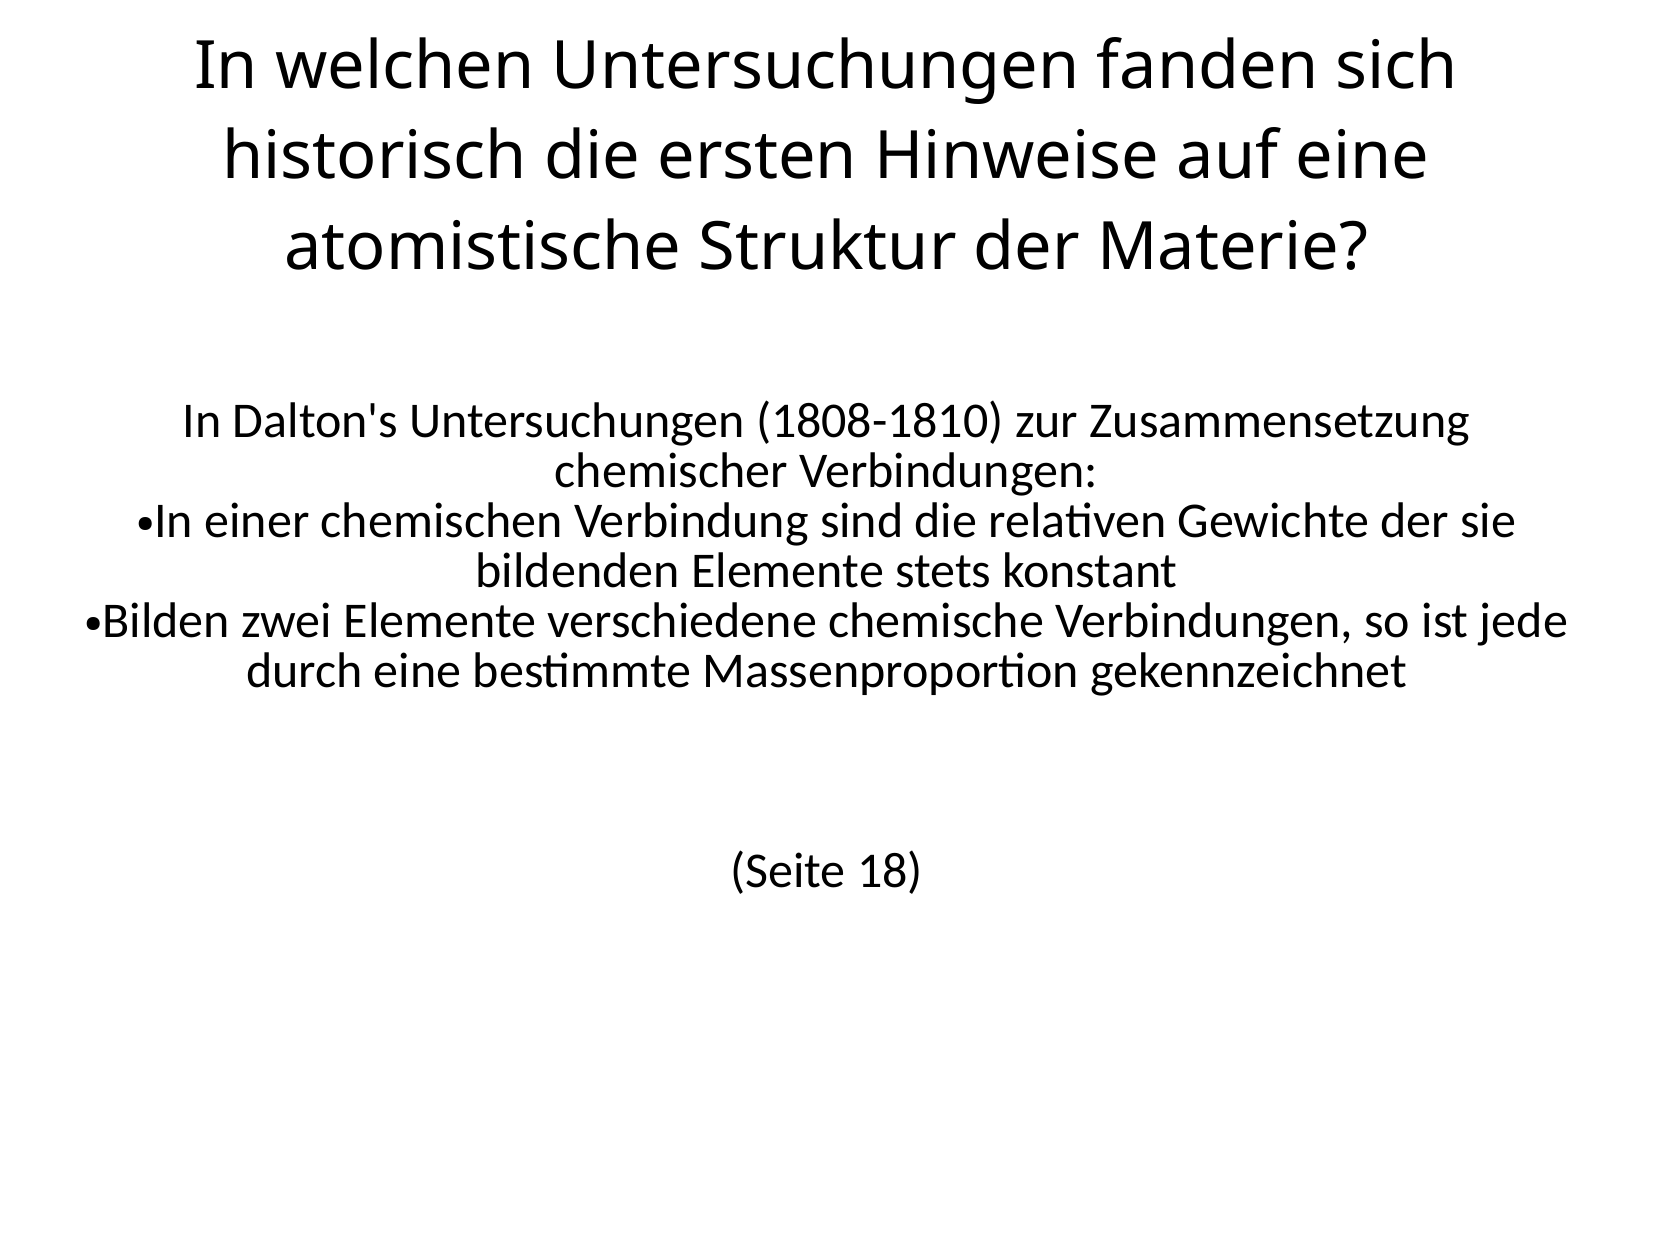

# In welchen Untersuchungen fanden sich historisch die ersten Hinweise auf eine atomistische Struktur der Materie?
In Dalton's Untersuchungen (1808-1810) zur Zusammensetzung chemischer Verbindungen:
In einer chemischen Verbindung sind die relativen Gewichte der sie bildenden Elemente stets konstant
Bilden zwei Elemente verschiedene chemische Verbindungen, so ist jede durch eine bestimmte Massenproportion gekennzeichnet
(Seite 18)